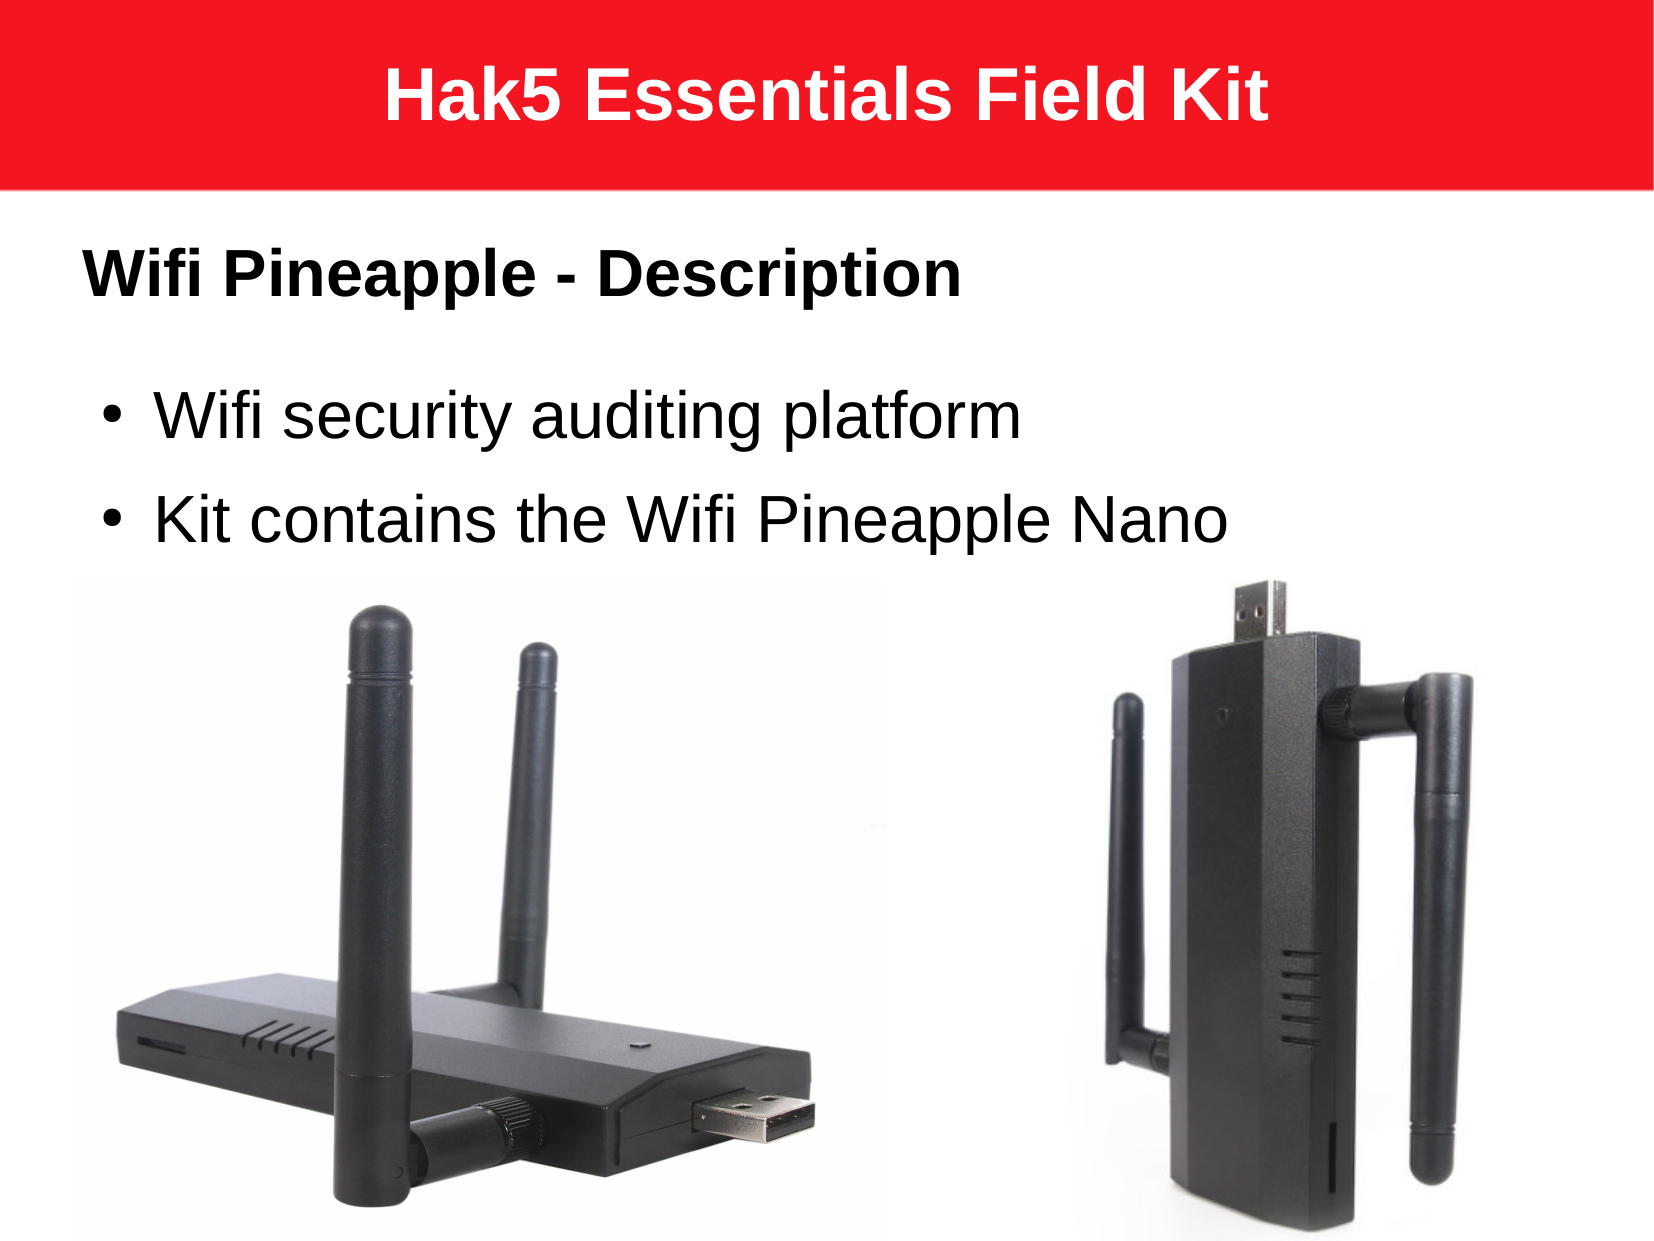

# Hak5 Essentials Field Kit
Wifi Pineapple - Description
Wifi security auditing platform
Kit contains the Wifi Pineapple Nano